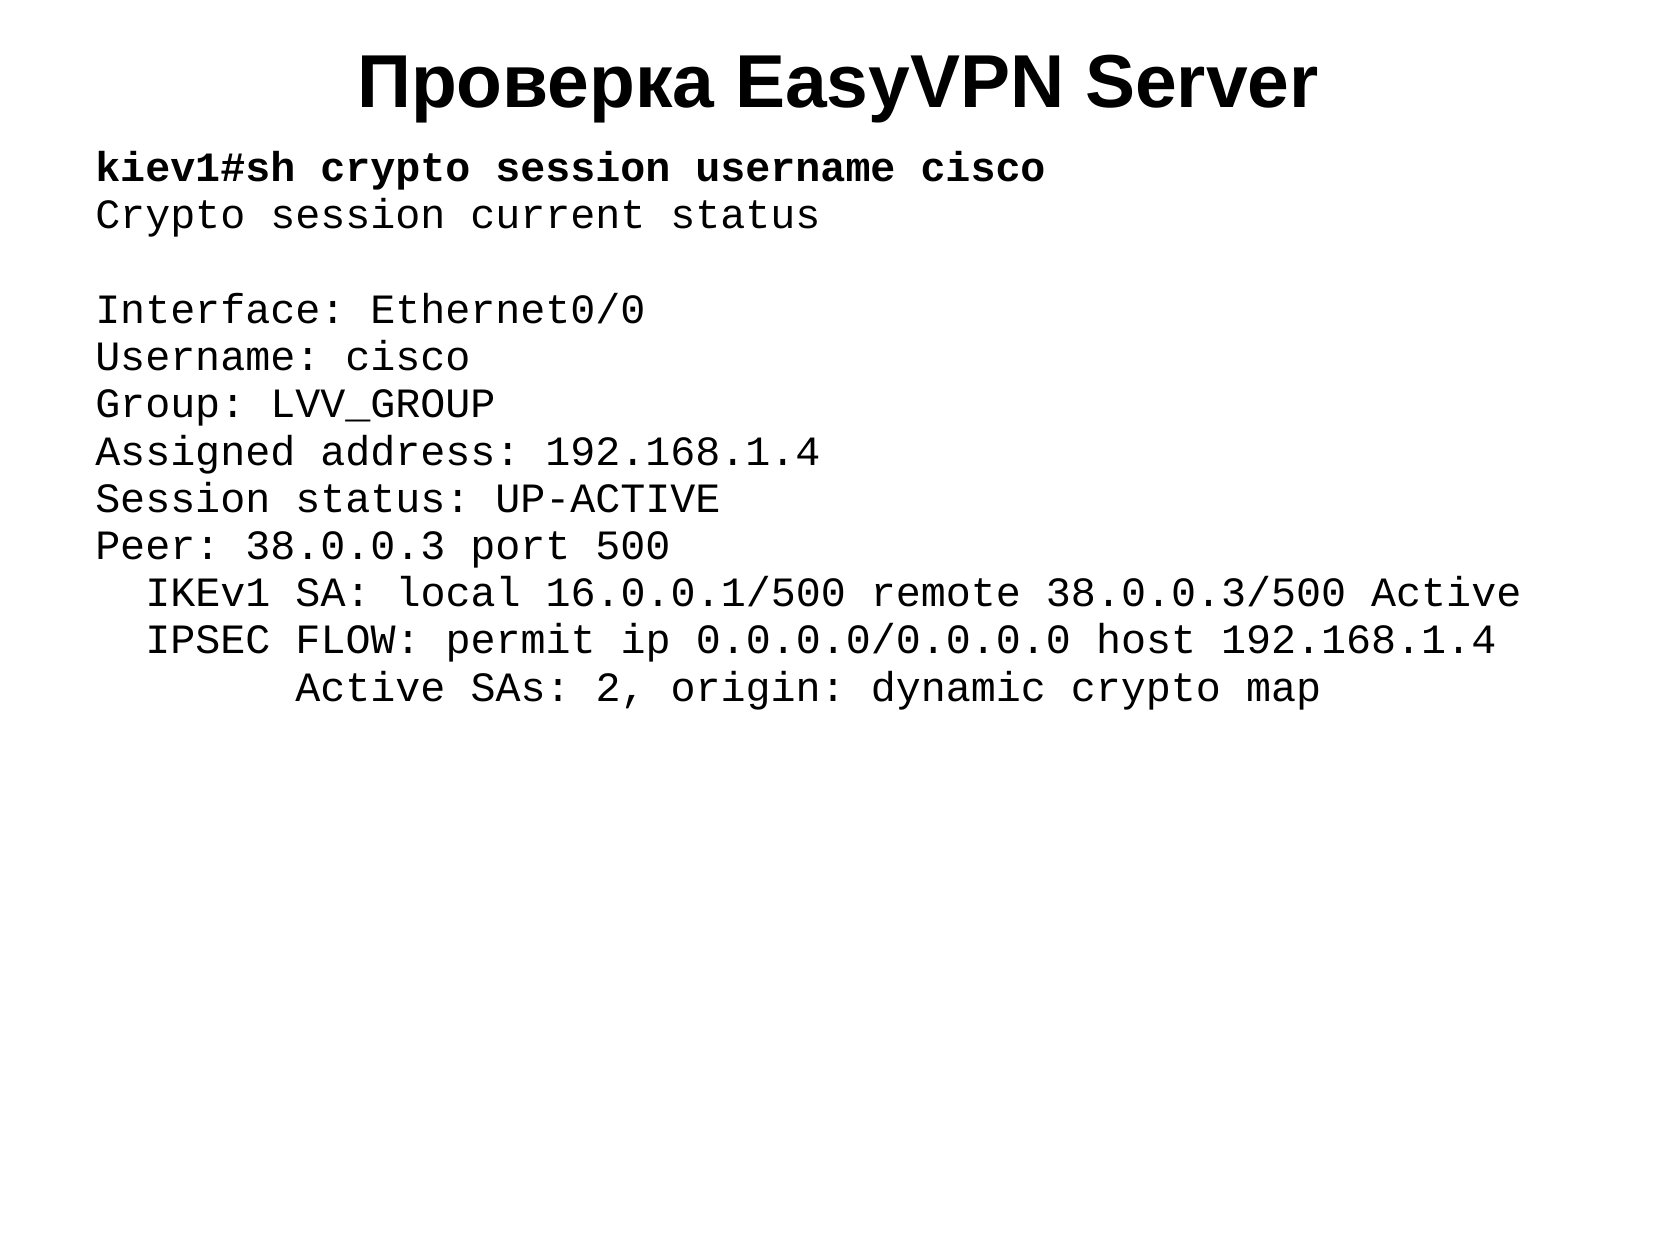

Проверка EasyVPN Server
# kiev1#sh crypto session username cisco
Crypto session current status
Interface: Ethernet0/0
Username: cisco
Group: LVV_GROUP
Assigned address: 192.168.1.4
Session status: UP-ACTIVE
Peer: 38.0.0.3 port 500
 IKEv1 SA: local 16.0.0.1/500 remote 38.0.0.3/500 Active
 IPSEC FLOW: permit ip 0.0.0.0/0.0.0.0 host 192.168.1.4
 Active SAs: 2, origin: dynamic crypto map